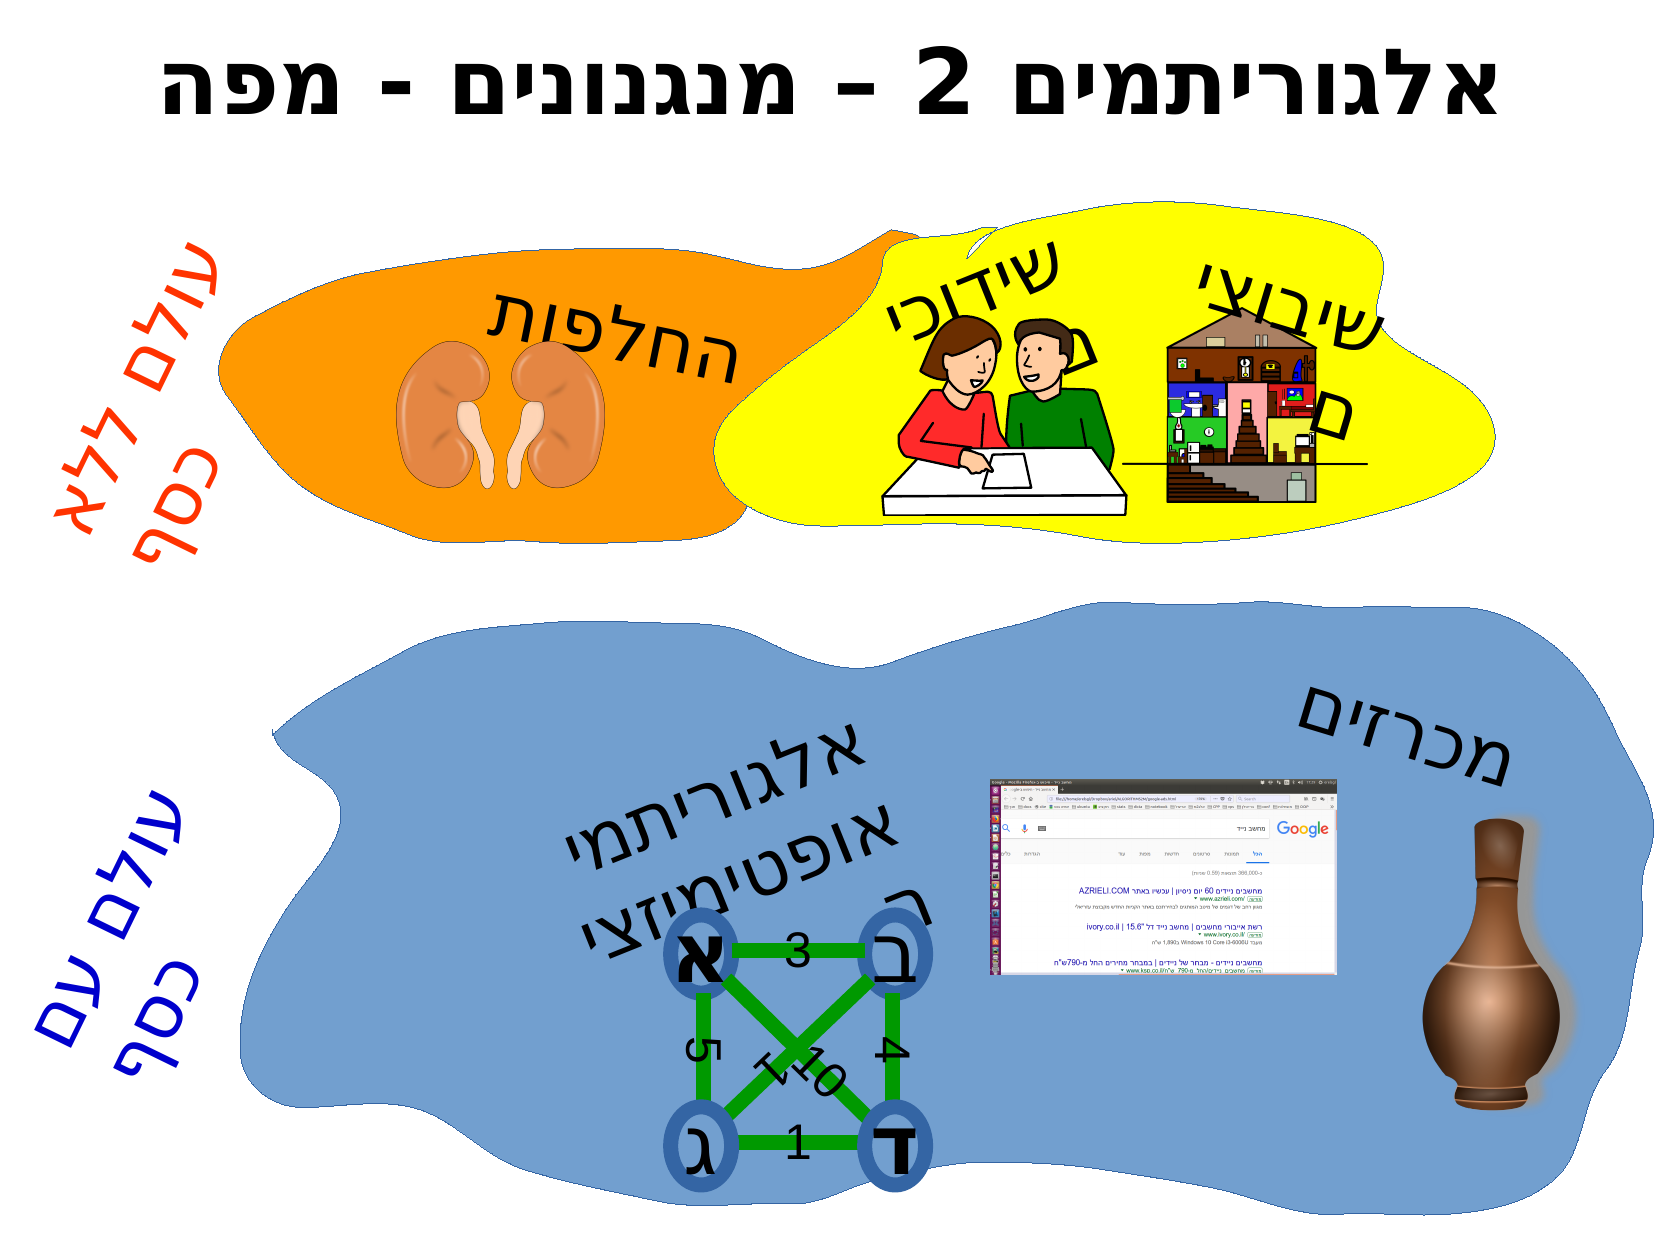

# אלגוריתמים 2 – מנגנונים - מפה
שידוכים
שיבוצים
עולם ללא כסף
החלפות
מכרזים
אלגוריתמי אופטימיזציה
עולם עם כסף
א
ב
3
1
10
5
4
ג
ד
1